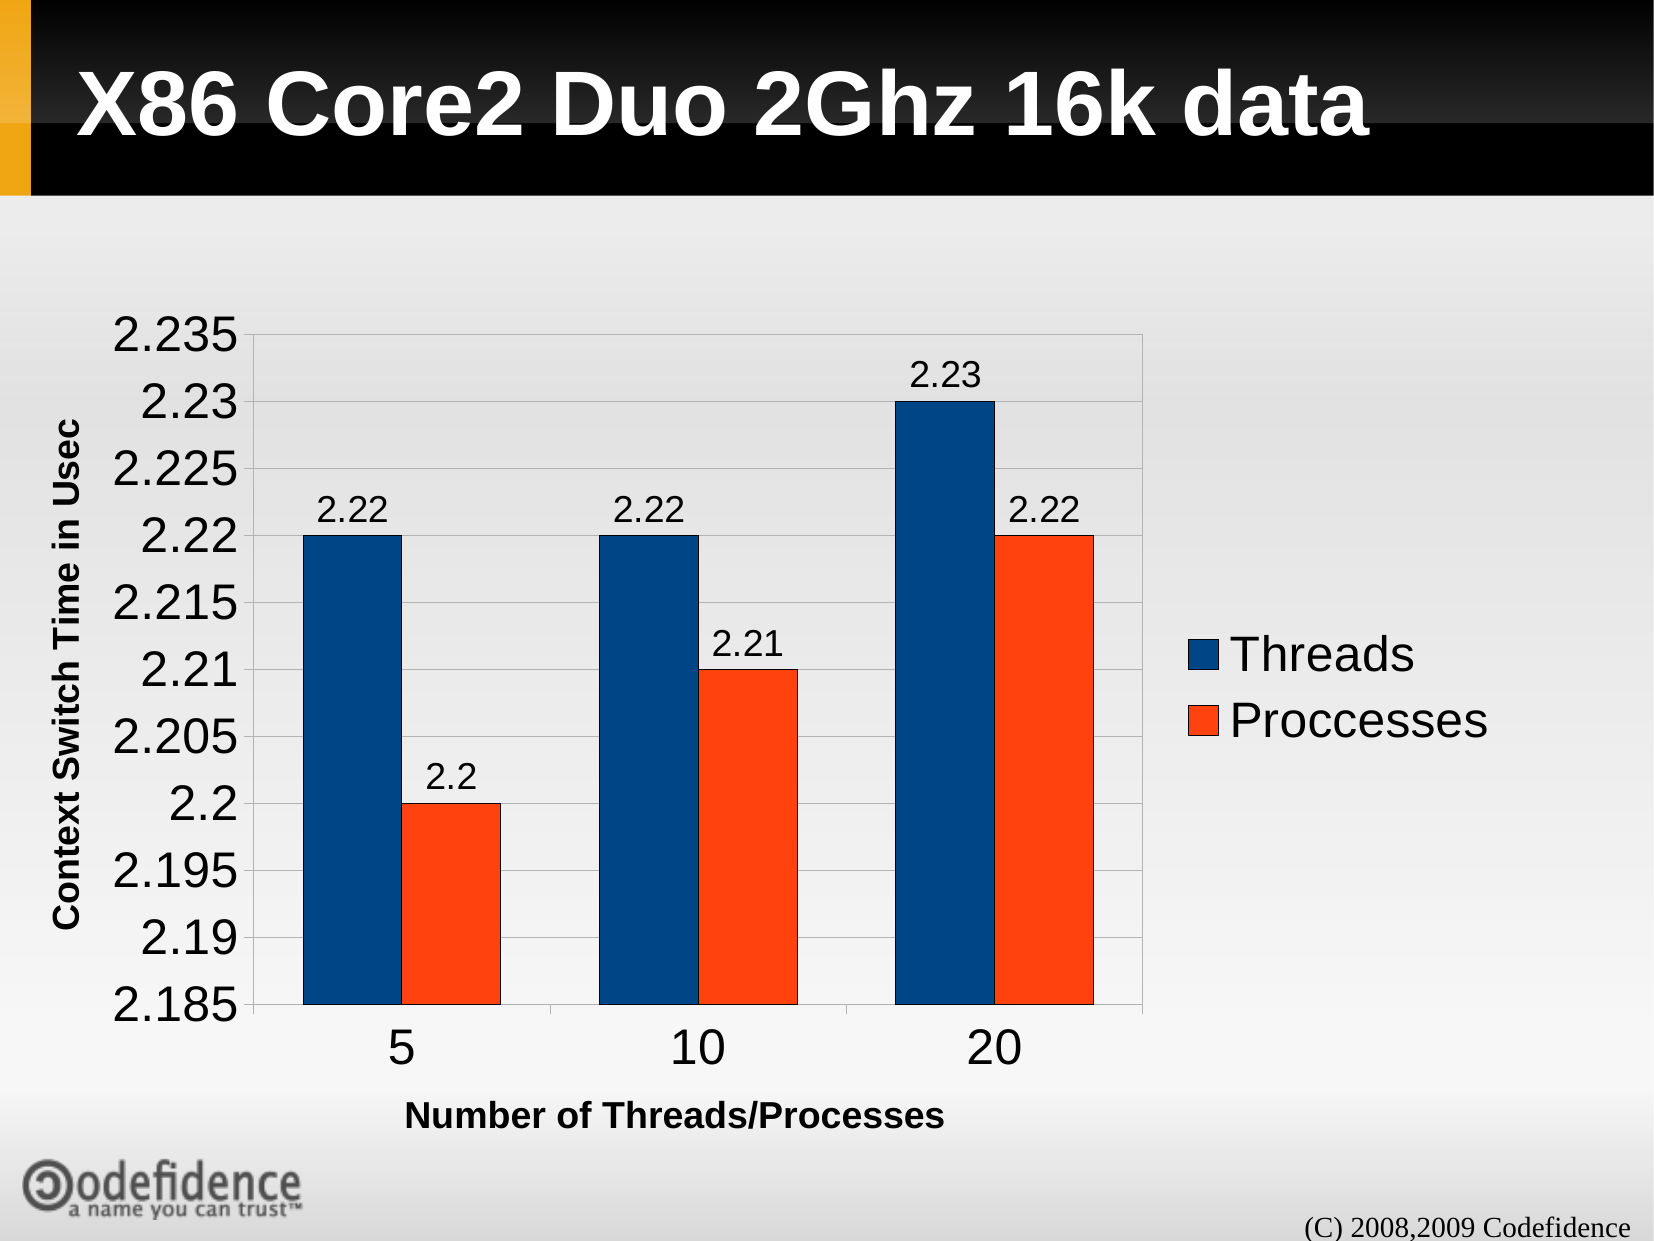

# X86 Core2 Duo 2Ghz 16k data
### Chart
| Category | Threads | Proccesses |
|---|---|---|
| 5 | 2.22 | 2.2 |
| 10 | 2.22 | 2.21 |
| 20 | 2.23 | 2.22 |Context Switch Time in Usec
Number of Threads/Processes